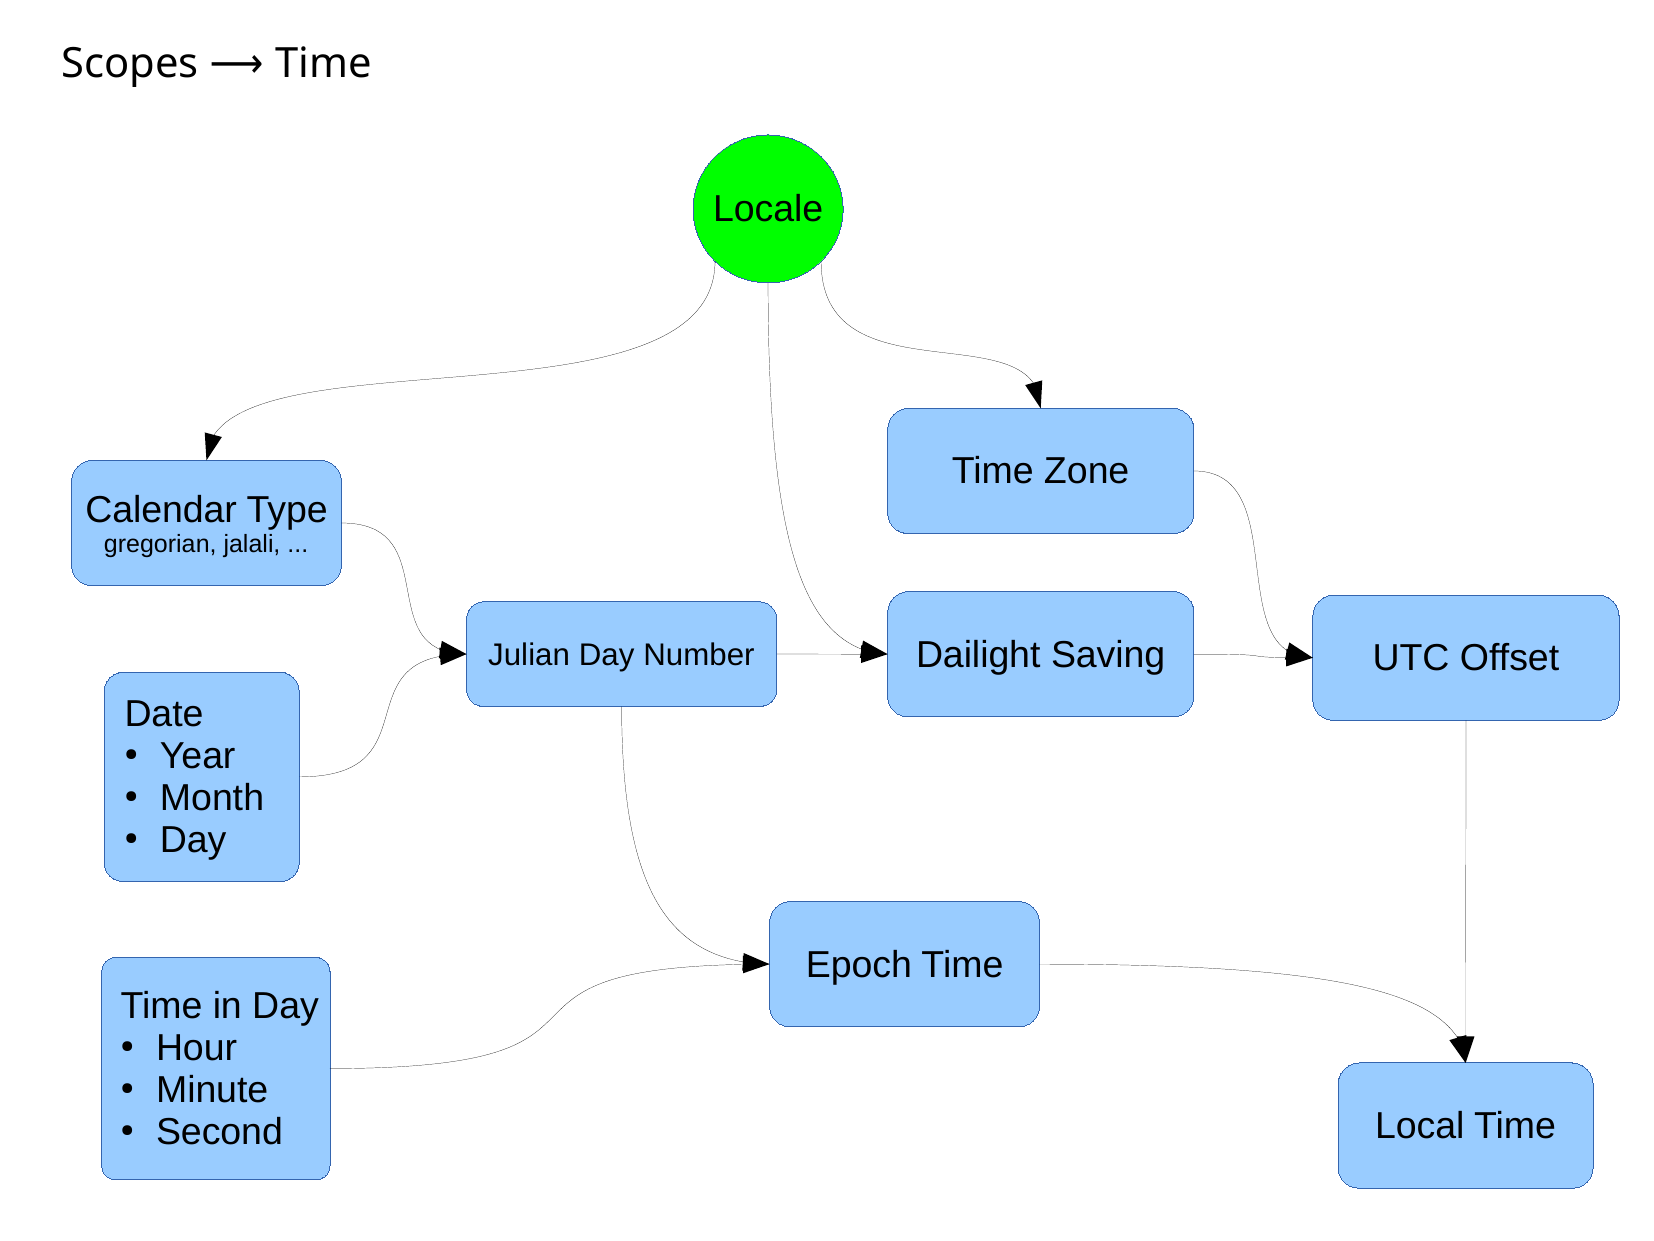

Scopes ⟶ Time
Locale
Time Zone
Calendar Type
gregorian, jalali, ...
Dailight Saving
UTC Offset
Julian Day Number
Date
Year
Month
Day
Epoch Time
Time in Day
Hour
Minute
Second
Local Time